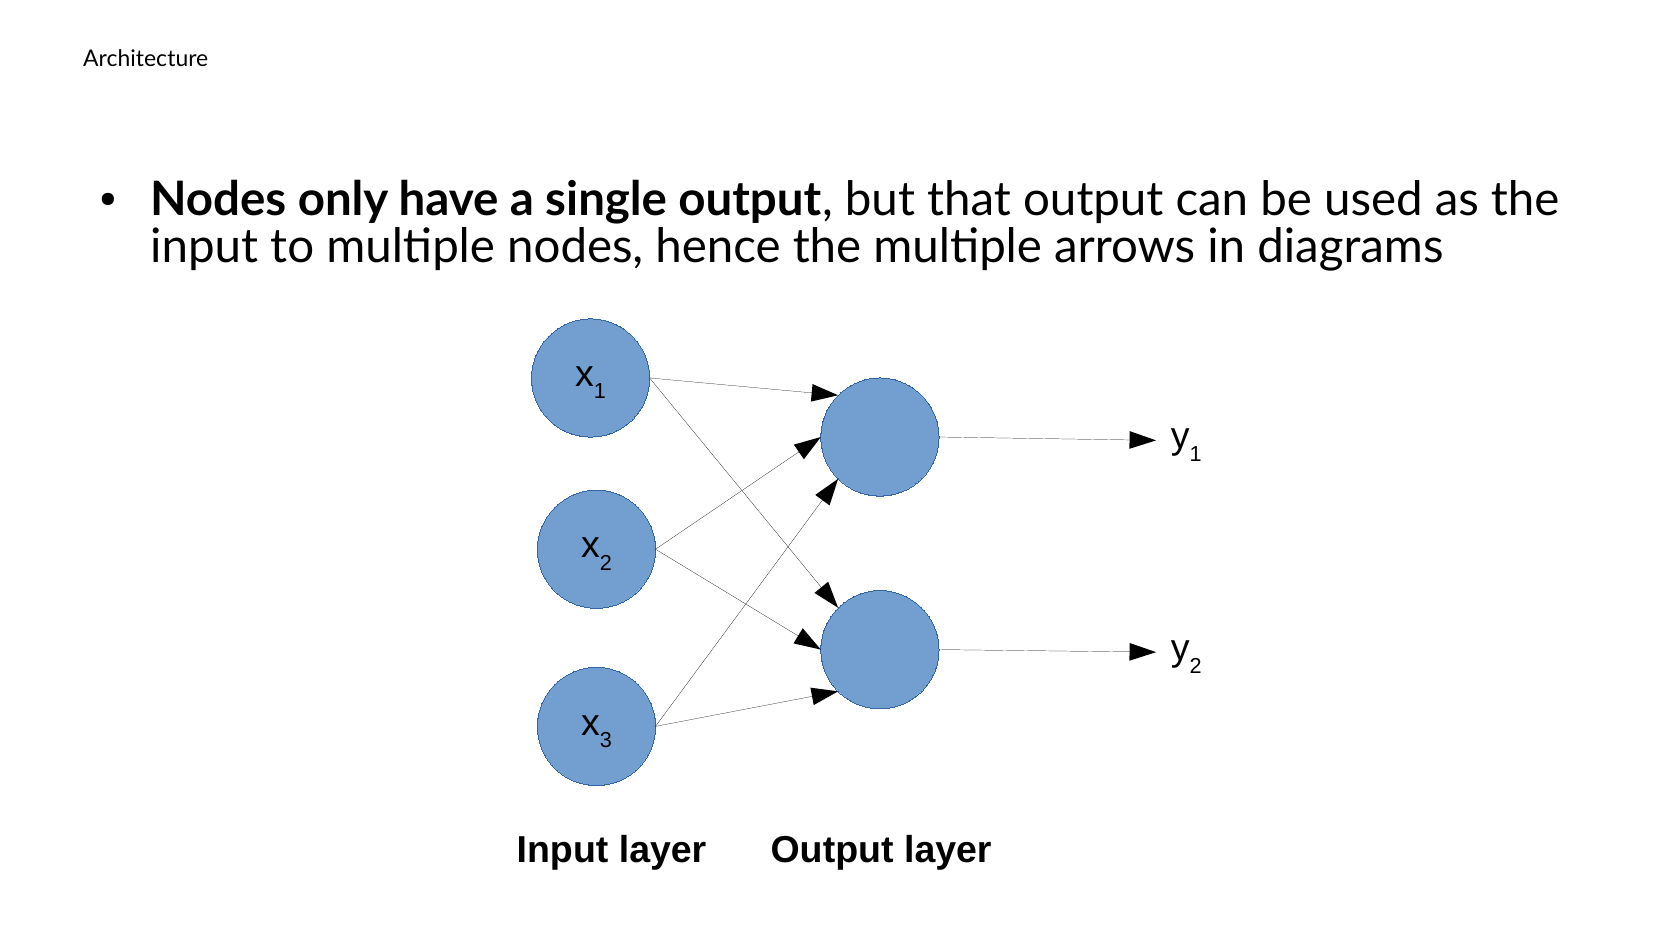

# Architecture
Nodes only have a single output, but that output can be used as the input to multiple nodes, hence the multiple arrows in diagrams
x1
y1
x2
y2
x3
Input layer
Output layer